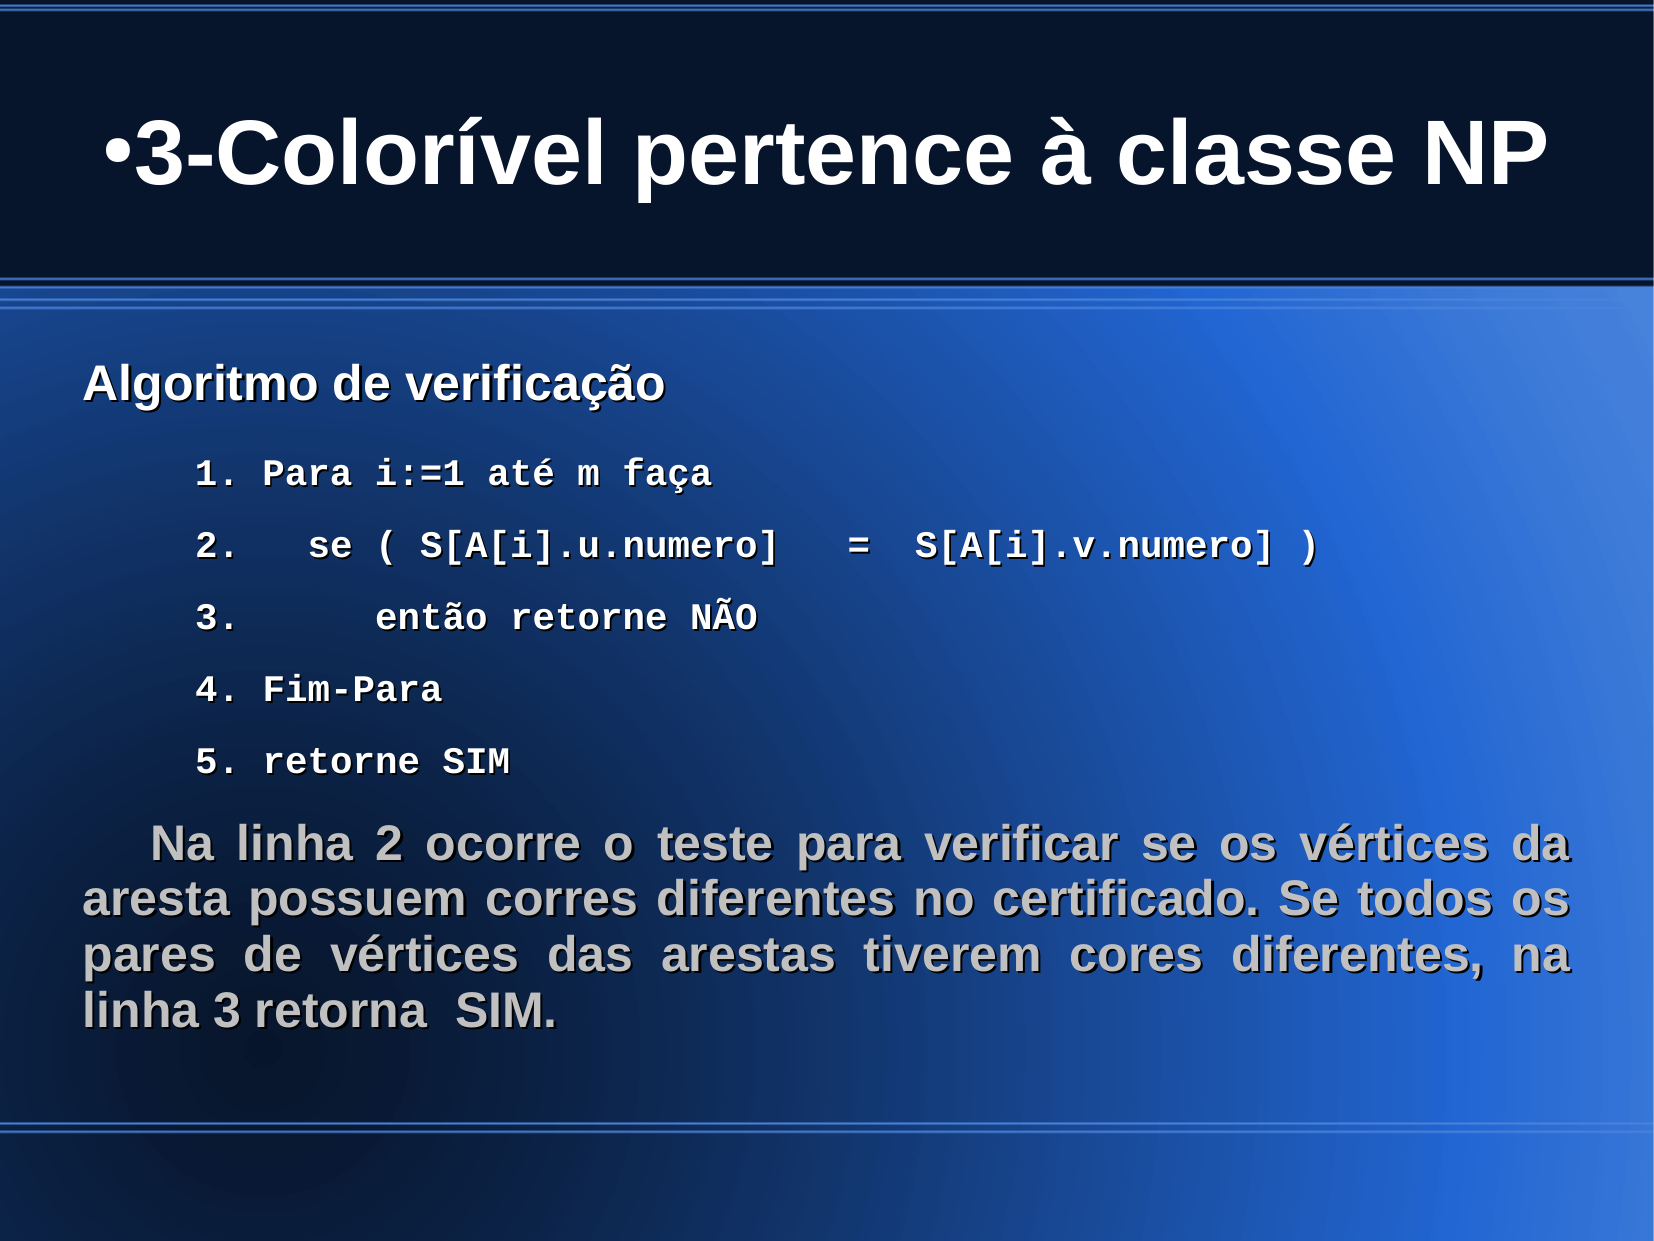

# 3-Colorível pertence à classe NP
Algoritmo de verificação
 1. Para i:=1 até m faça
 2. se ( S[A[i].u.numero] = S[A[i].v.numero] )
 3. então retorne NÃO
 4. Fim-Para
 5. retorne SIM
 Na linha 2 ocorre o teste para verificar se os vértices da aresta possuem corres diferentes no certificado. Se todos os pares de vértices das arestas tiverem cores diferentes, na linha 3 retorna SIM.